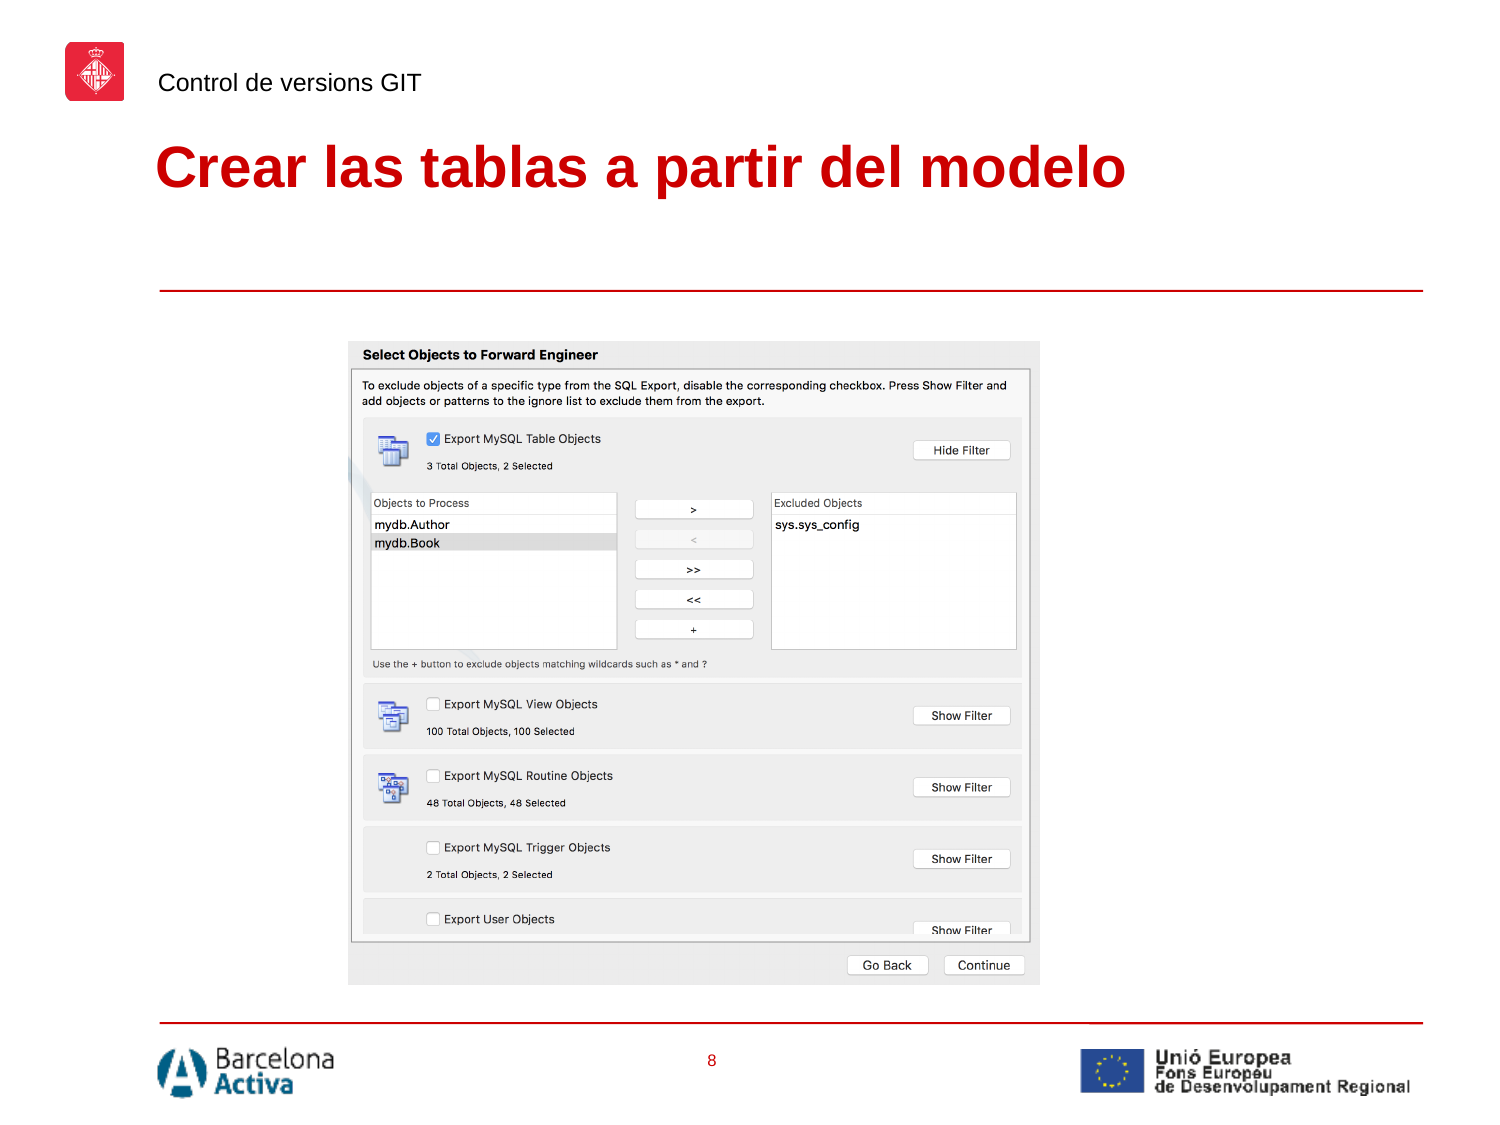

Control de versions GIT
Crear las tablas a partir del modelo